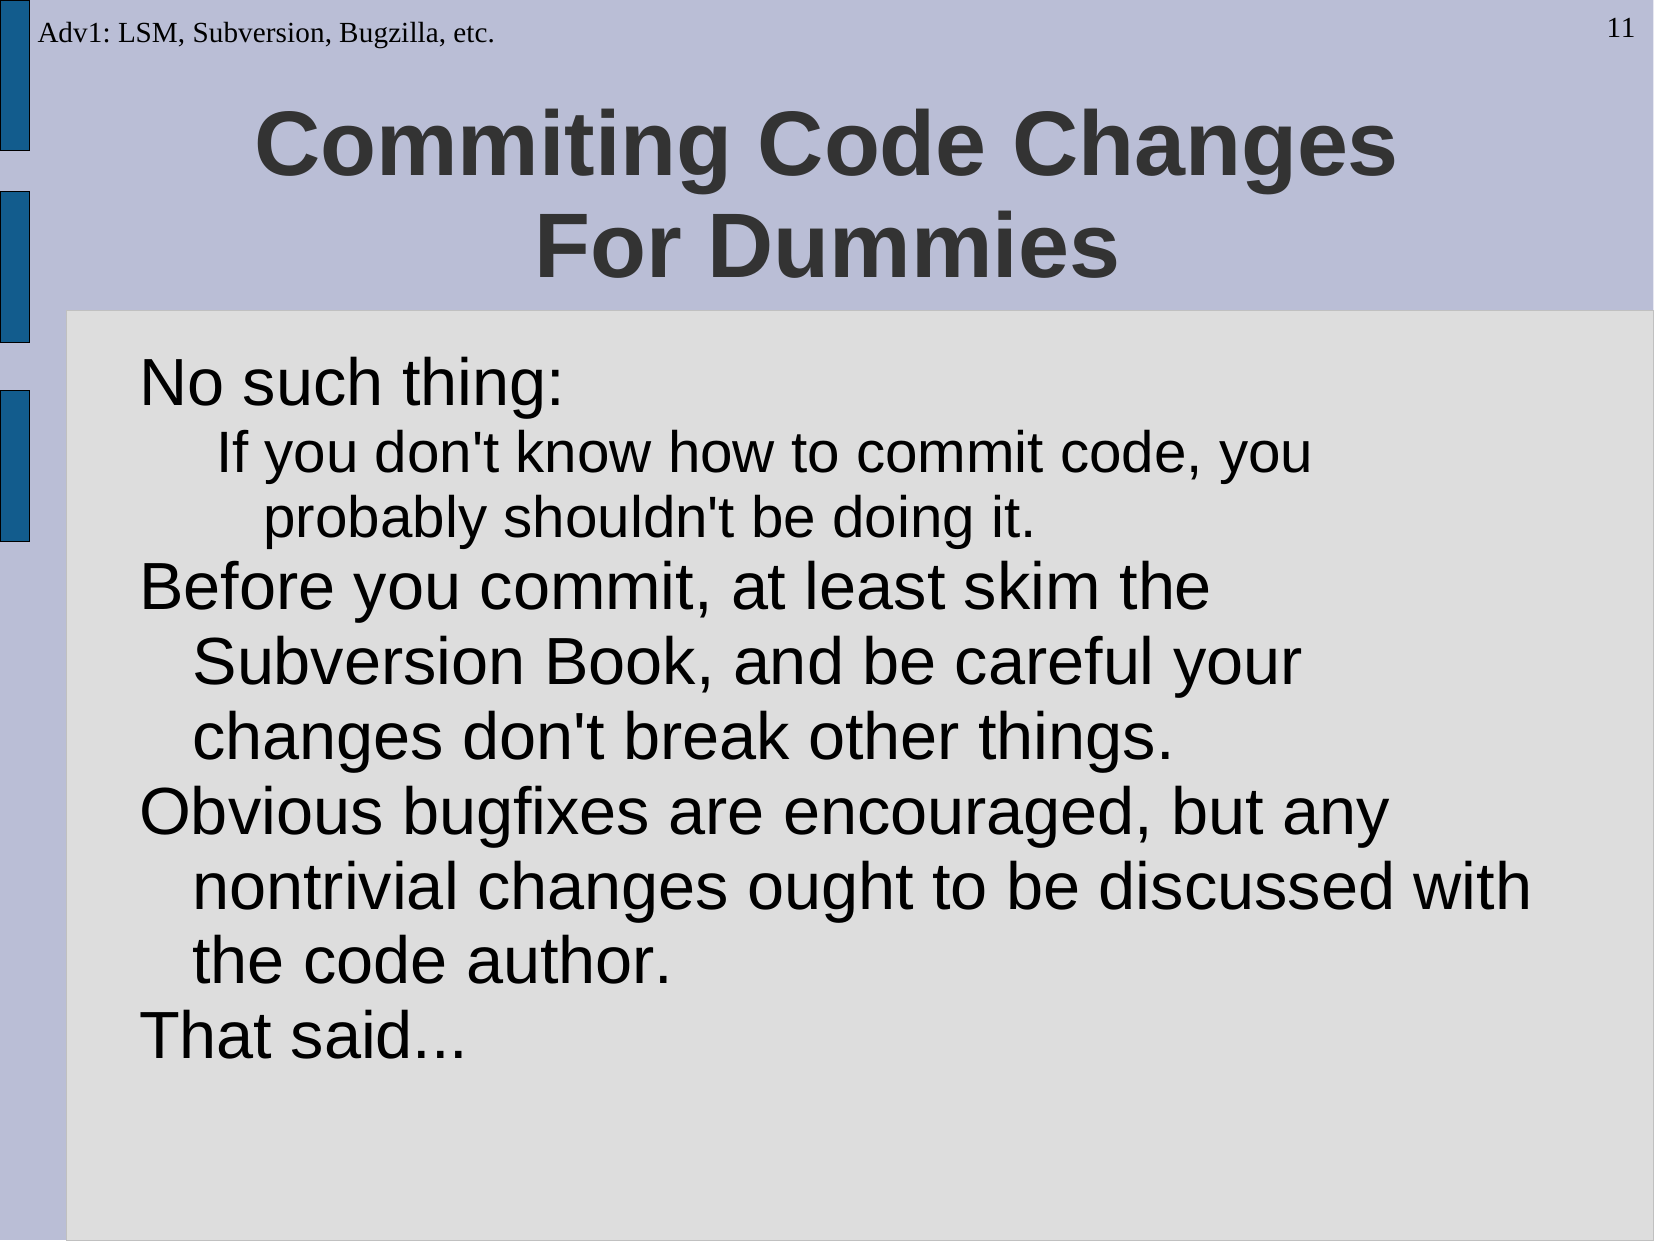

11
# Commiting Code Changes For Dummies
No such thing:
If you don't know how to commit code, you probably shouldn't be doing it.
Before you commit, at least skim the Subversion Book, and be careful your changes don't break other things.
Obvious bugfixes are encouraged, but any nontrivial changes ought to be discussed with the code author.
That said...